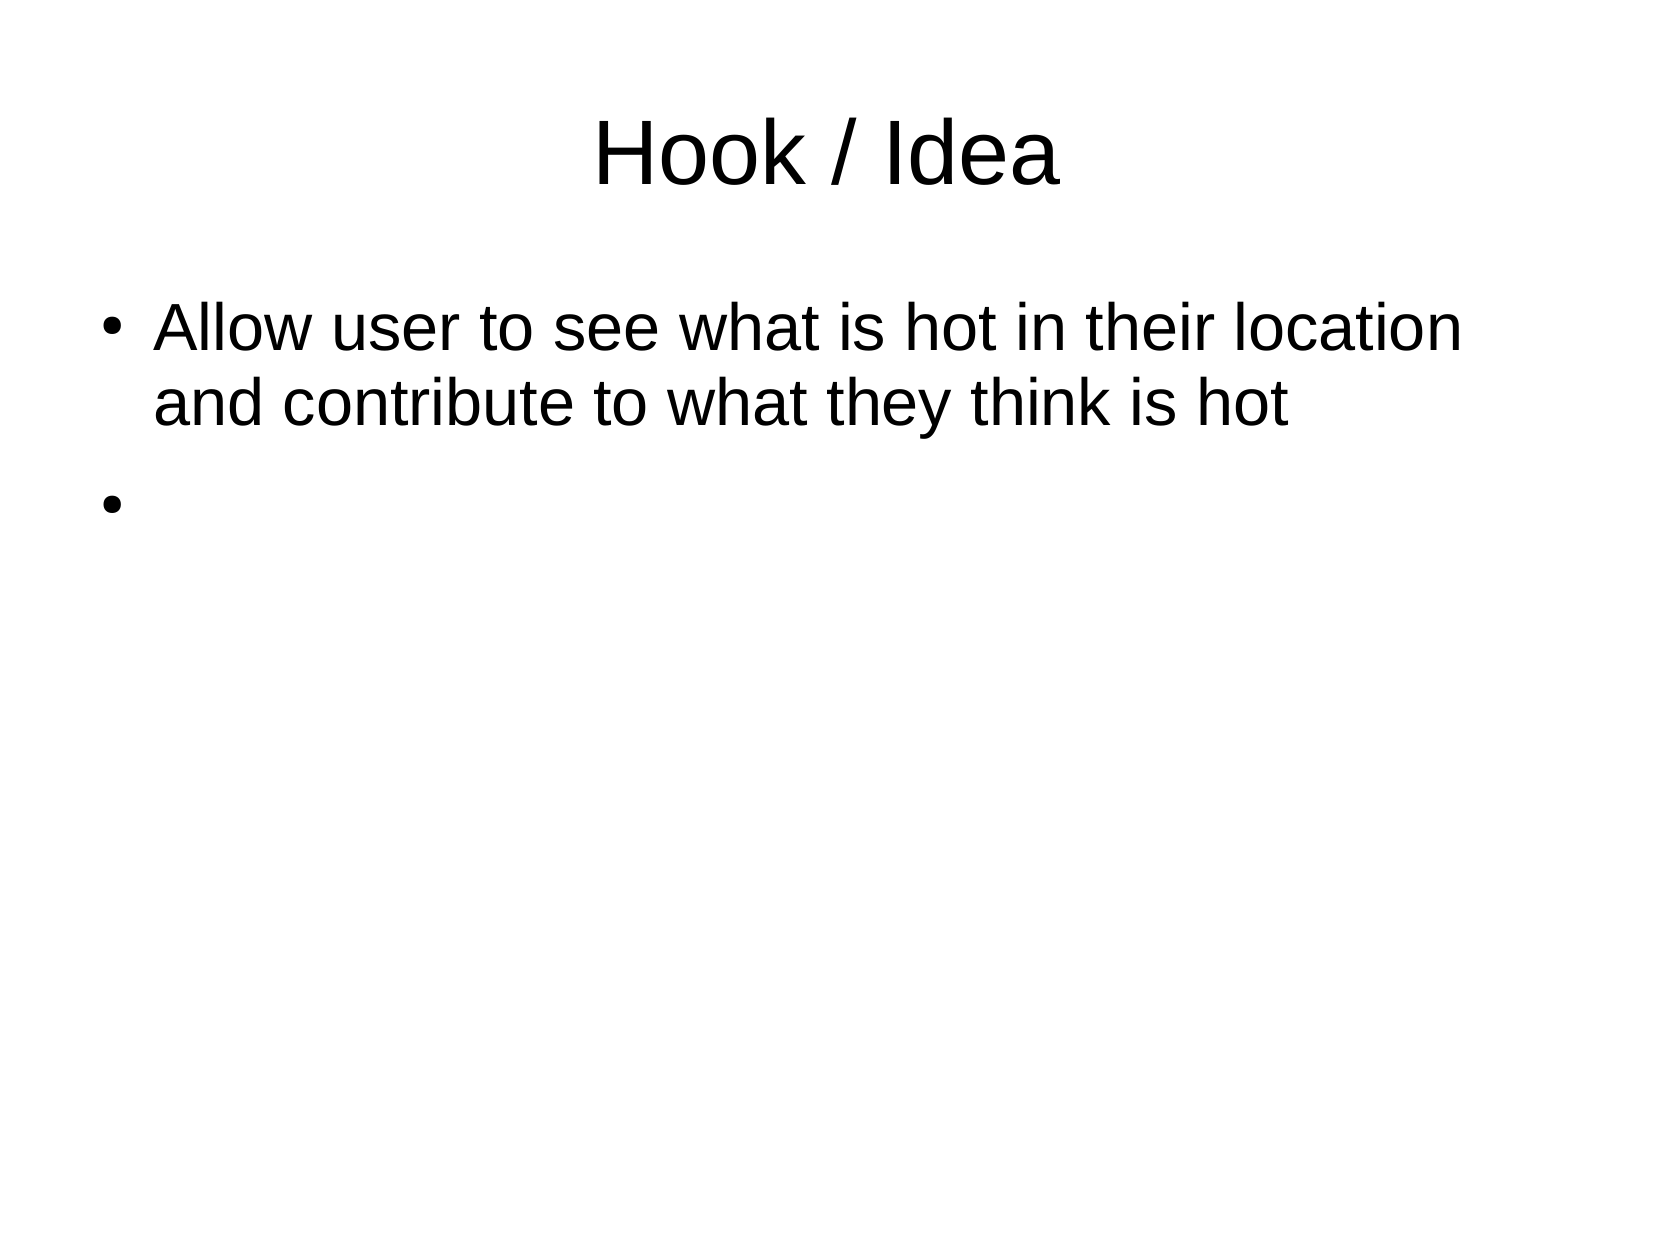

# Hook / Idea
Allow user to see what is hot in their location and contribute to what they think is hot